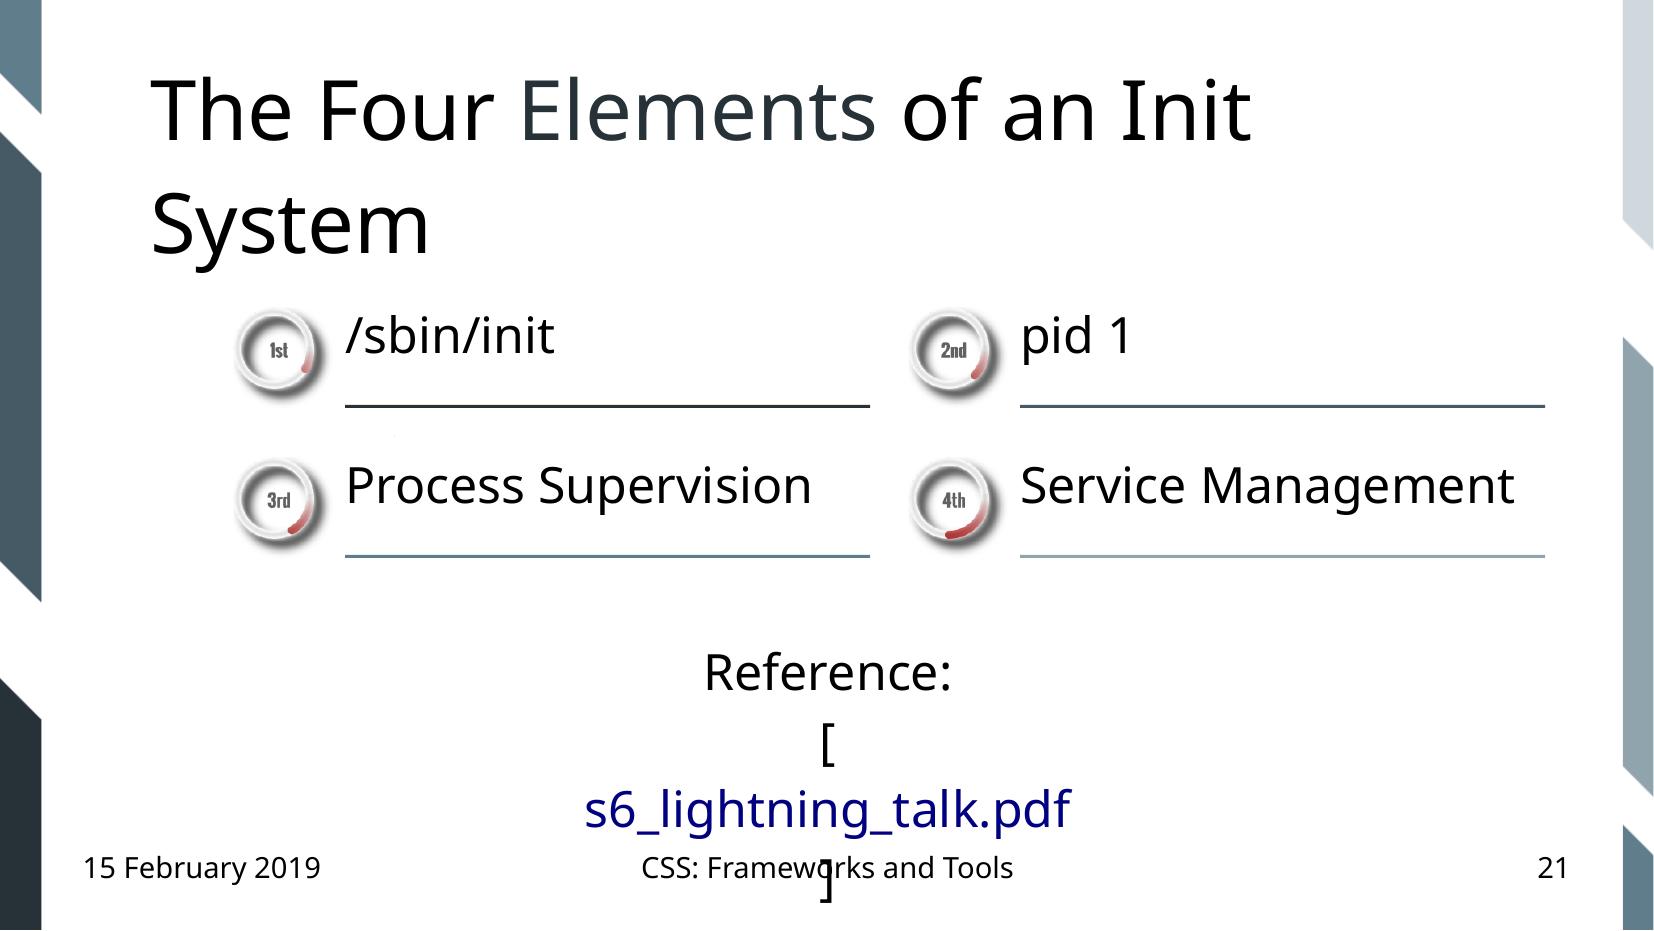

# The Four Elements of an Init System
/sbin/init
pid 1
Process Supervision
Service Management
Reference:
[s6_lightning_talk.pdf]
15 February 2019
CSS: Frameworks and Tools
21